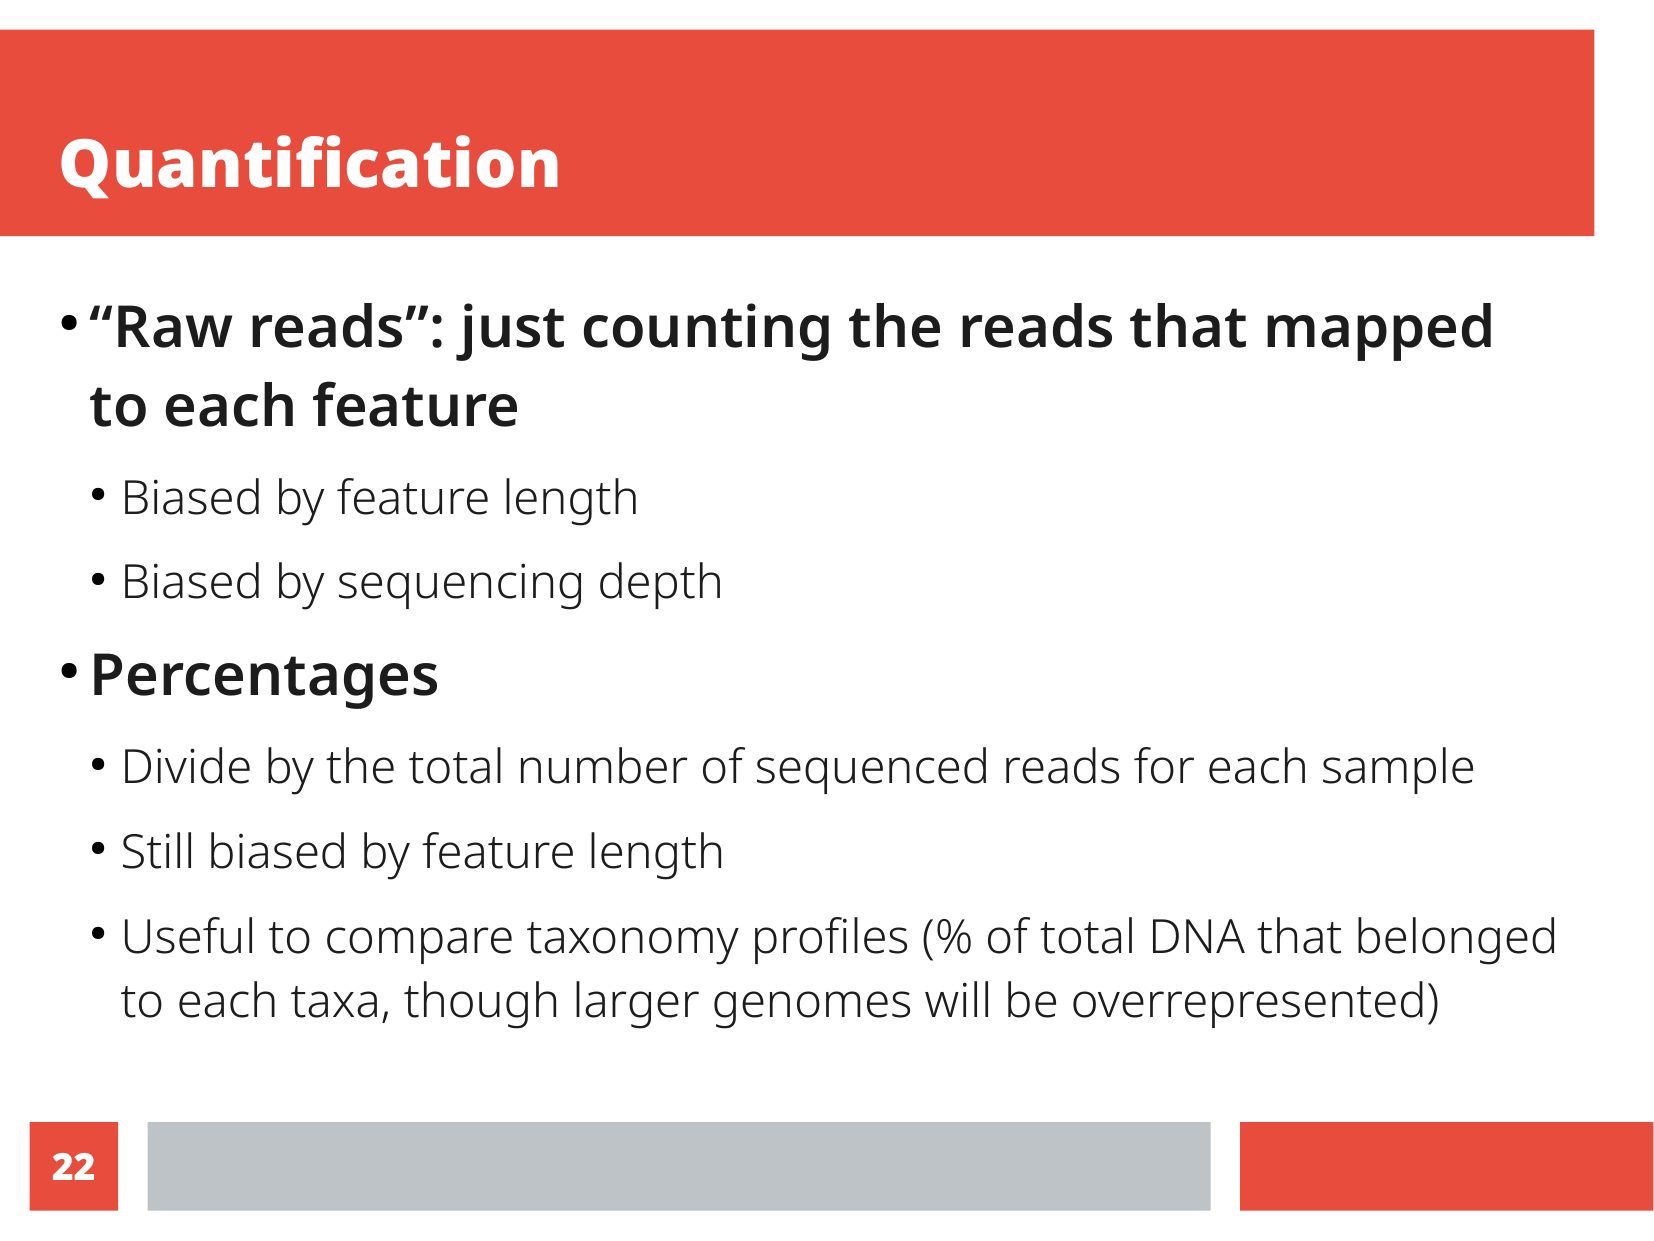

# Quantification
“Raw reads”: just counting the reads that mapped to each feature
Biased by feature length
Biased by sequencing depth
Percentages
Divide by the total number of sequenced reads for each sample
Still biased by feature length
Useful to compare taxonomy profiles (% of total DNA that belonged to each taxa, though larger genomes will be overrepresented)
22